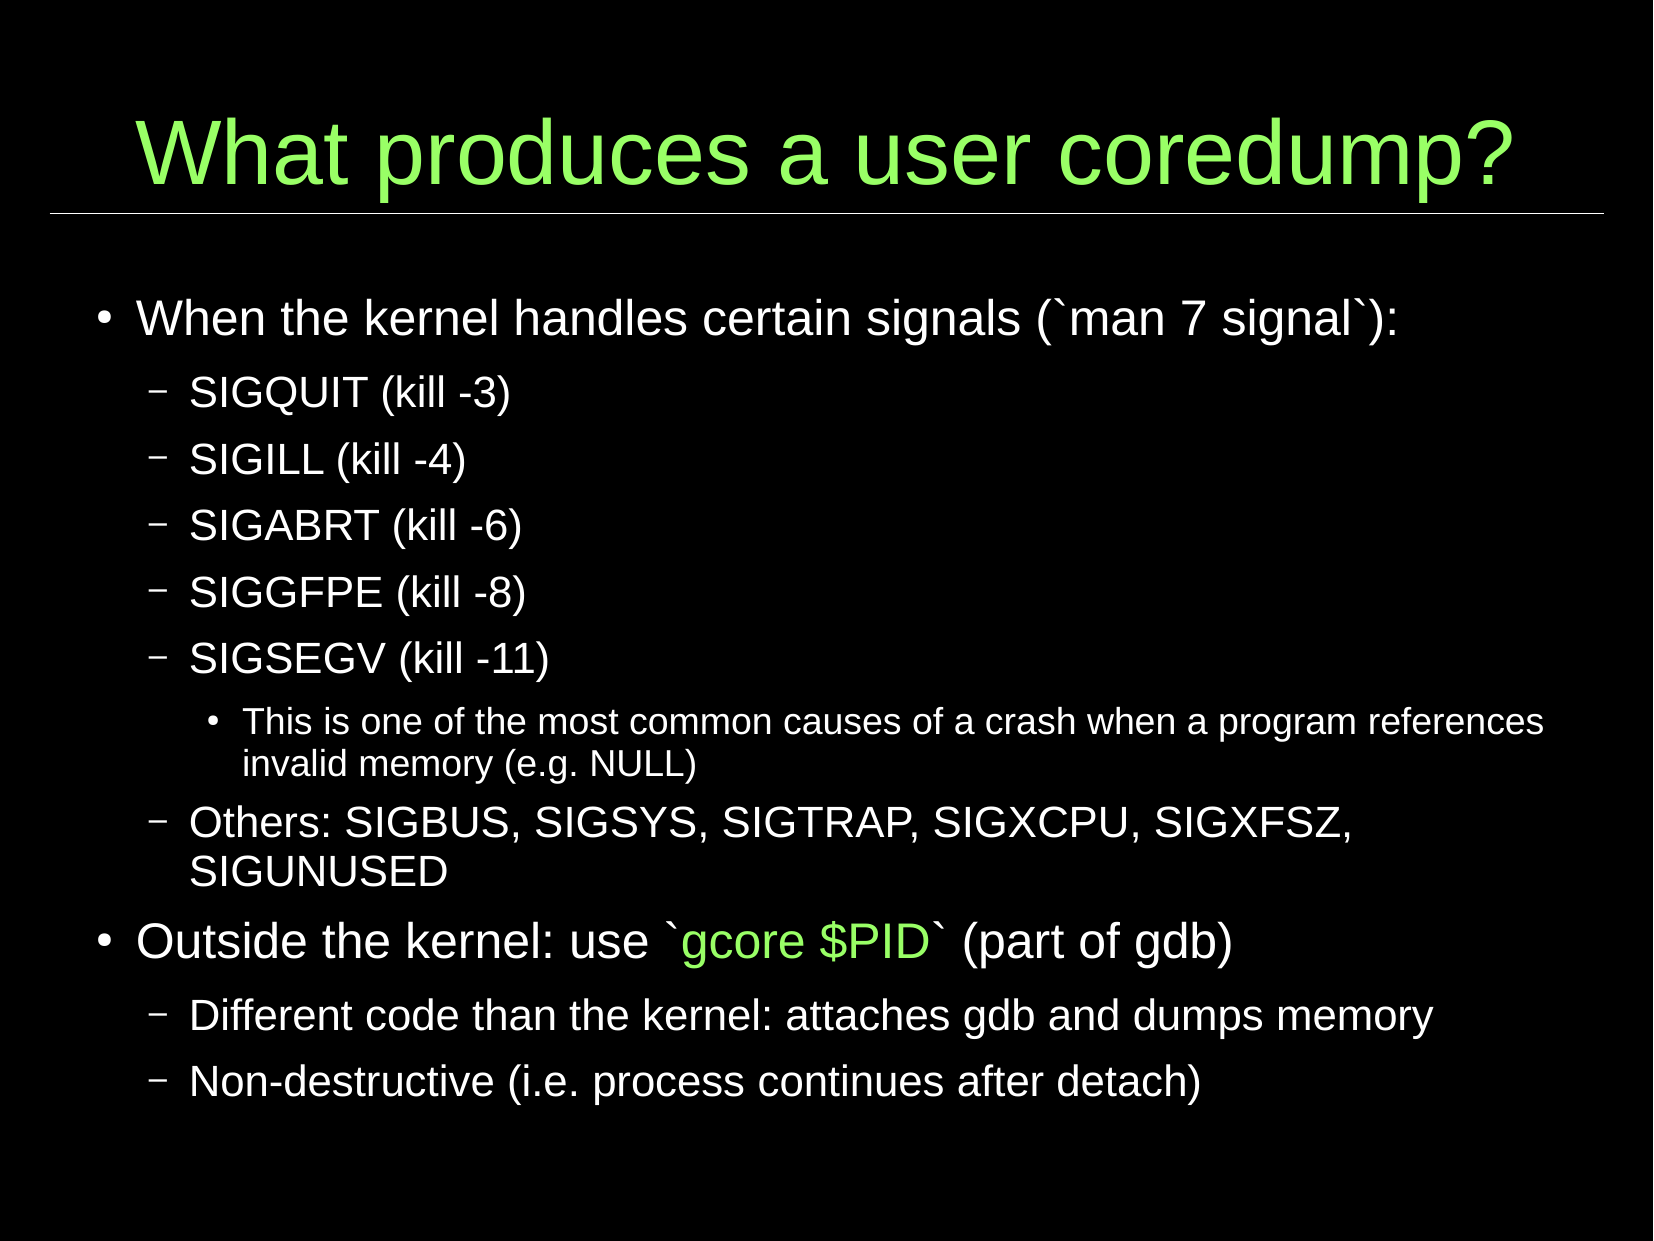

# What produces a user coredump?
When the kernel handles certain signals (`man 7 signal`):
SIGQUIT (kill -3)
SIGILL (kill -4)
SIGABRT (kill -6)
SIGGFPE (kill -8)
SIGSEGV (kill -11)
This is one of the most common causes of a crash when a program references invalid memory (e.g. NULL)
Others: SIGBUS, SIGSYS, SIGTRAP, SIGXCPU, SIGXFSZ, SIGUNUSED
Outside the kernel: use `gcore $PID` (part of gdb)
Different code than the kernel: attaches gdb and dumps memory
Non-destructive (i.e. process continues after detach)